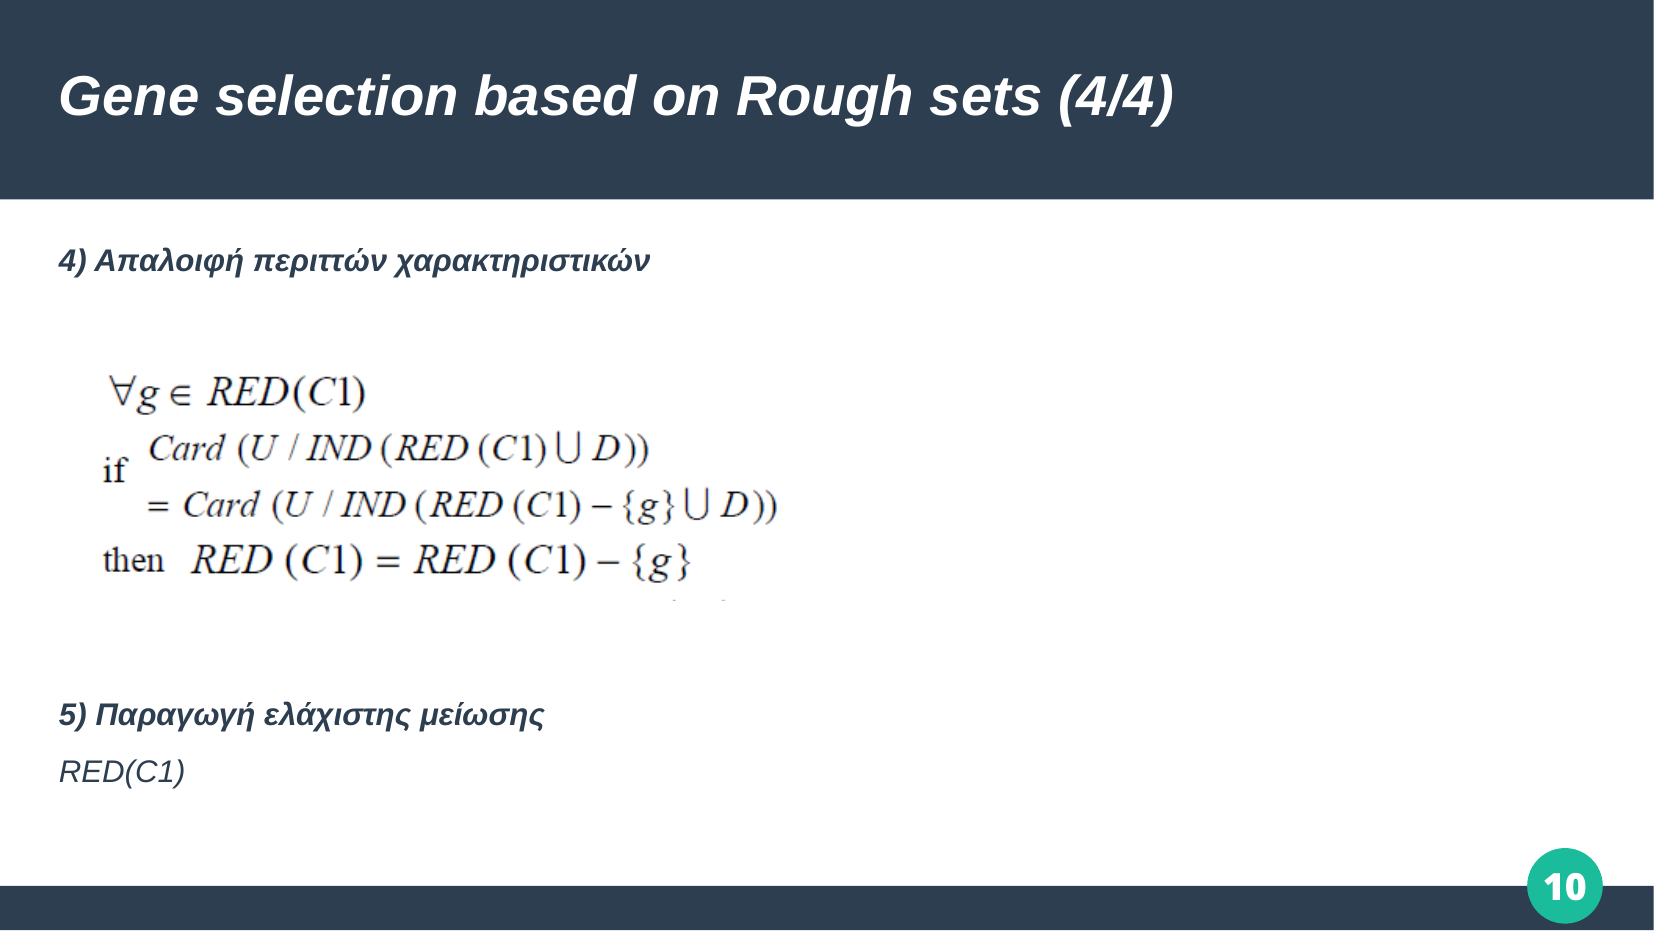

# Gene selection based on Rough sets (4/4)
4) Απαλοιφή περιττών χαρακτηριστικών
5) Παραγωγή ελάχιστης μείωσης
RED(C1)